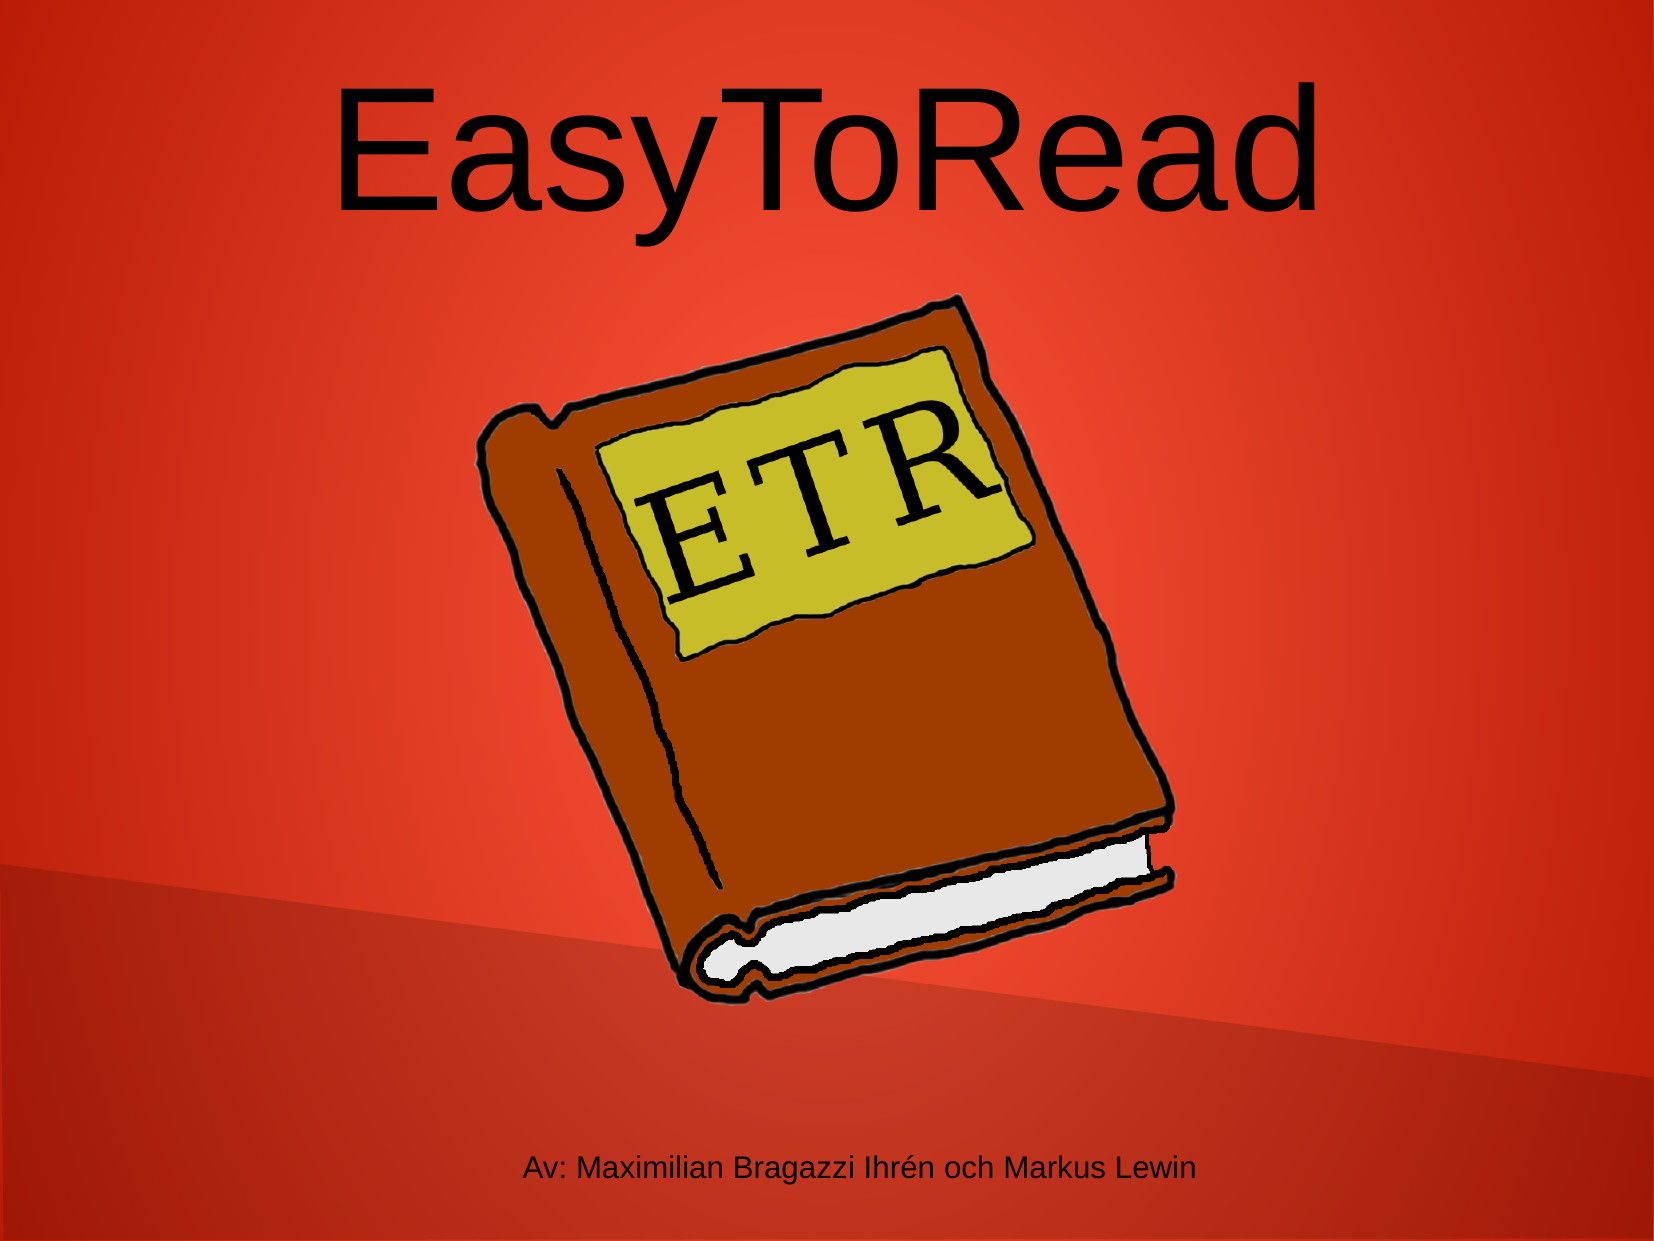

# EasyToRead
Av: Maximilian Bragazzi Ihrén och Markus Lewin